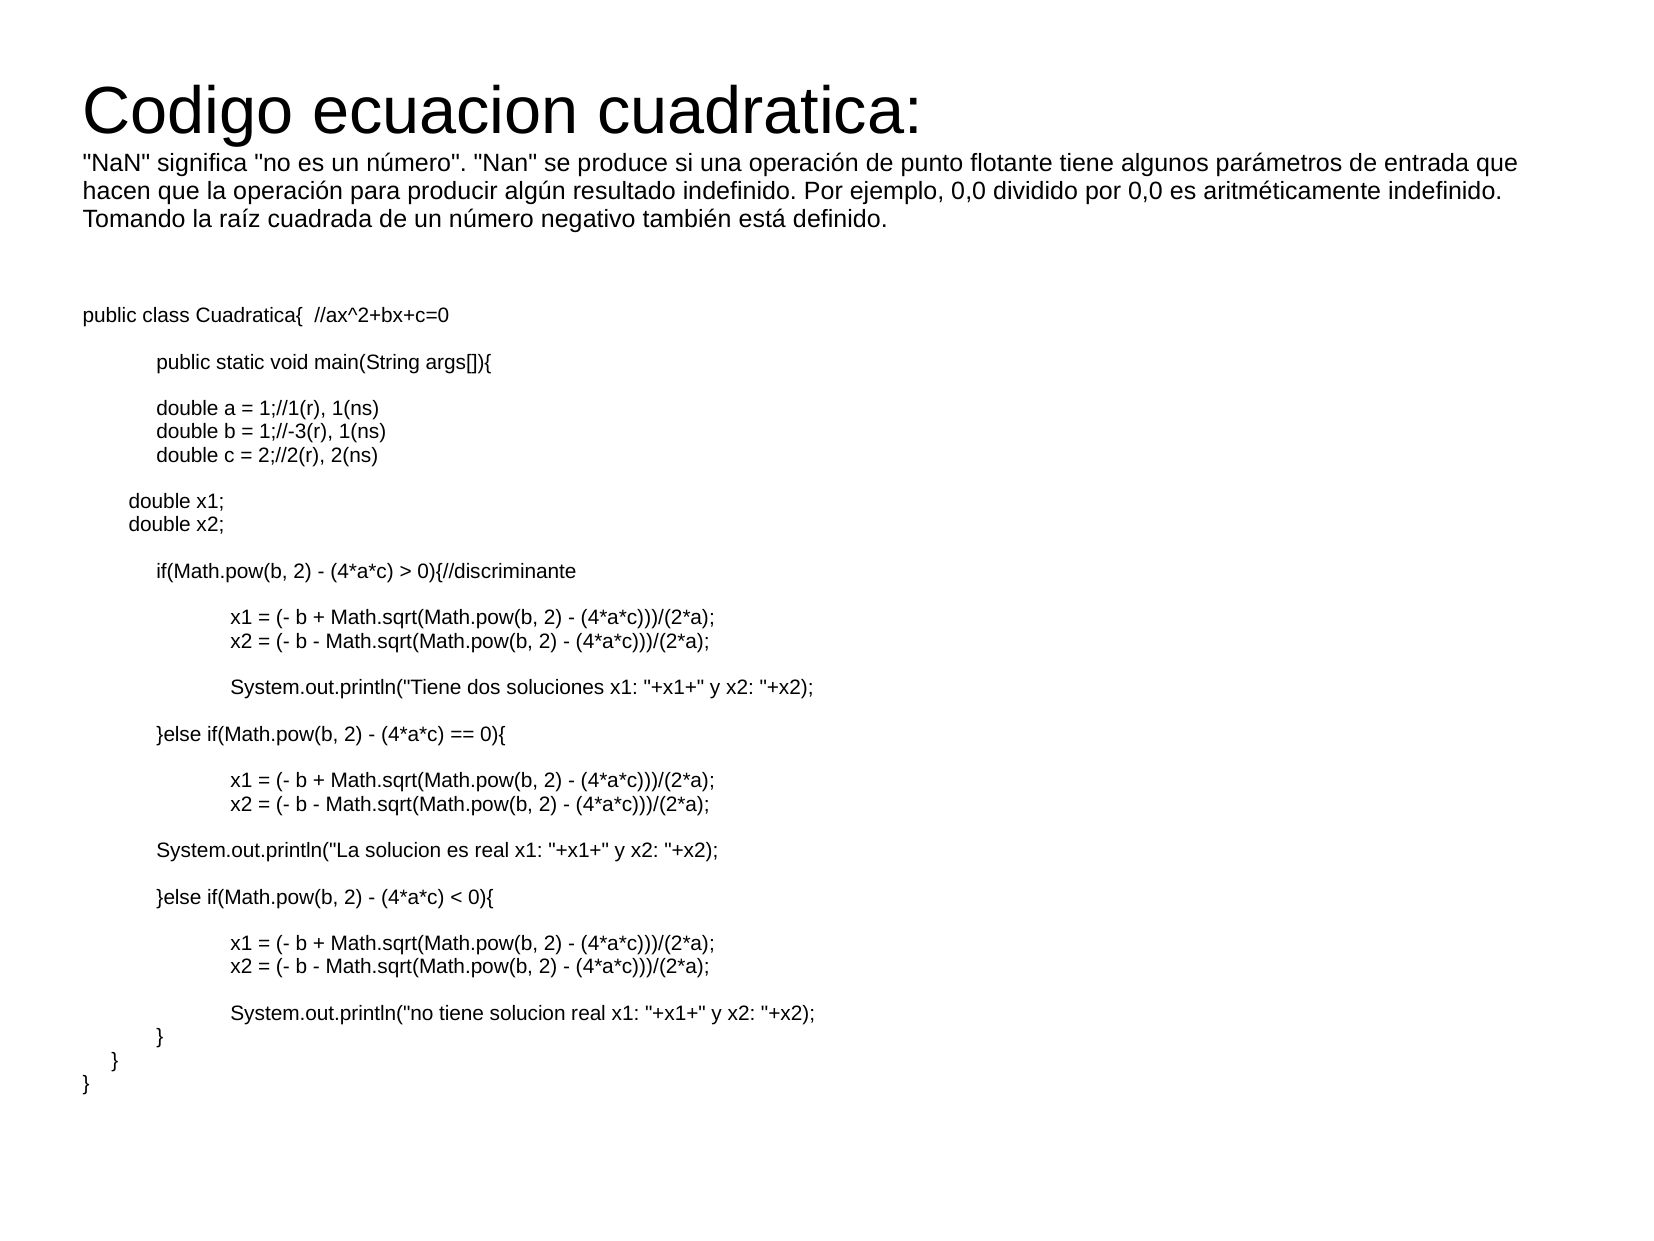

# Codigo ecuacion cuadratica: "NaN" significa "no es un número". "Nan" se produce si una operación de punto flotante tiene algunos parámetros de entrada que hacen que la operación para producir algún resultado indefinido. Por ejemplo, 0,0 dividido por 0,0 es aritméticamente indefinido. Tomando la raíz cuadrada de un número negativo también está definido.
public class Cuadratica{ //ax^2+bx+c=0
	public static void main(String args[]){
	double a = 1;//1(r), 1(ns)
	double b = 1;//-3(r), 1(ns)
	double c = 2;//2(r), 2(ns)
 double x1;
 double x2;
	if(Math.pow(b, 2) - (4*a*c) > 0){//discriminante
		x1 = (- b + Math.sqrt(Math.pow(b, 2) - (4*a*c)))/(2*a);
		x2 = (- b - Math.sqrt(Math.pow(b, 2) - (4*a*c)))/(2*a);
		System.out.println("Tiene dos soluciones x1: "+x1+" y x2: "+x2);
	}else if(Math.pow(b, 2) - (4*a*c) == 0){
		x1 = (- b + Math.sqrt(Math.pow(b, 2) - (4*a*c)))/(2*a);
		x2 = (- b - Math.sqrt(Math.pow(b, 2) - (4*a*c)))/(2*a);
 	System.out.println("La solucion es real x1: "+x1+" y x2: "+x2);
	}else if(Math.pow(b, 2) - (4*a*c) < 0){
		x1 = (- b + Math.sqrt(Math.pow(b, 2) - (4*a*c)))/(2*a);
		x2 = (- b - Math.sqrt(Math.pow(b, 2) - (4*a*c)))/(2*a);
		System.out.println("no tiene solucion real x1: "+x1+" y x2: "+x2);
	}
 }
}